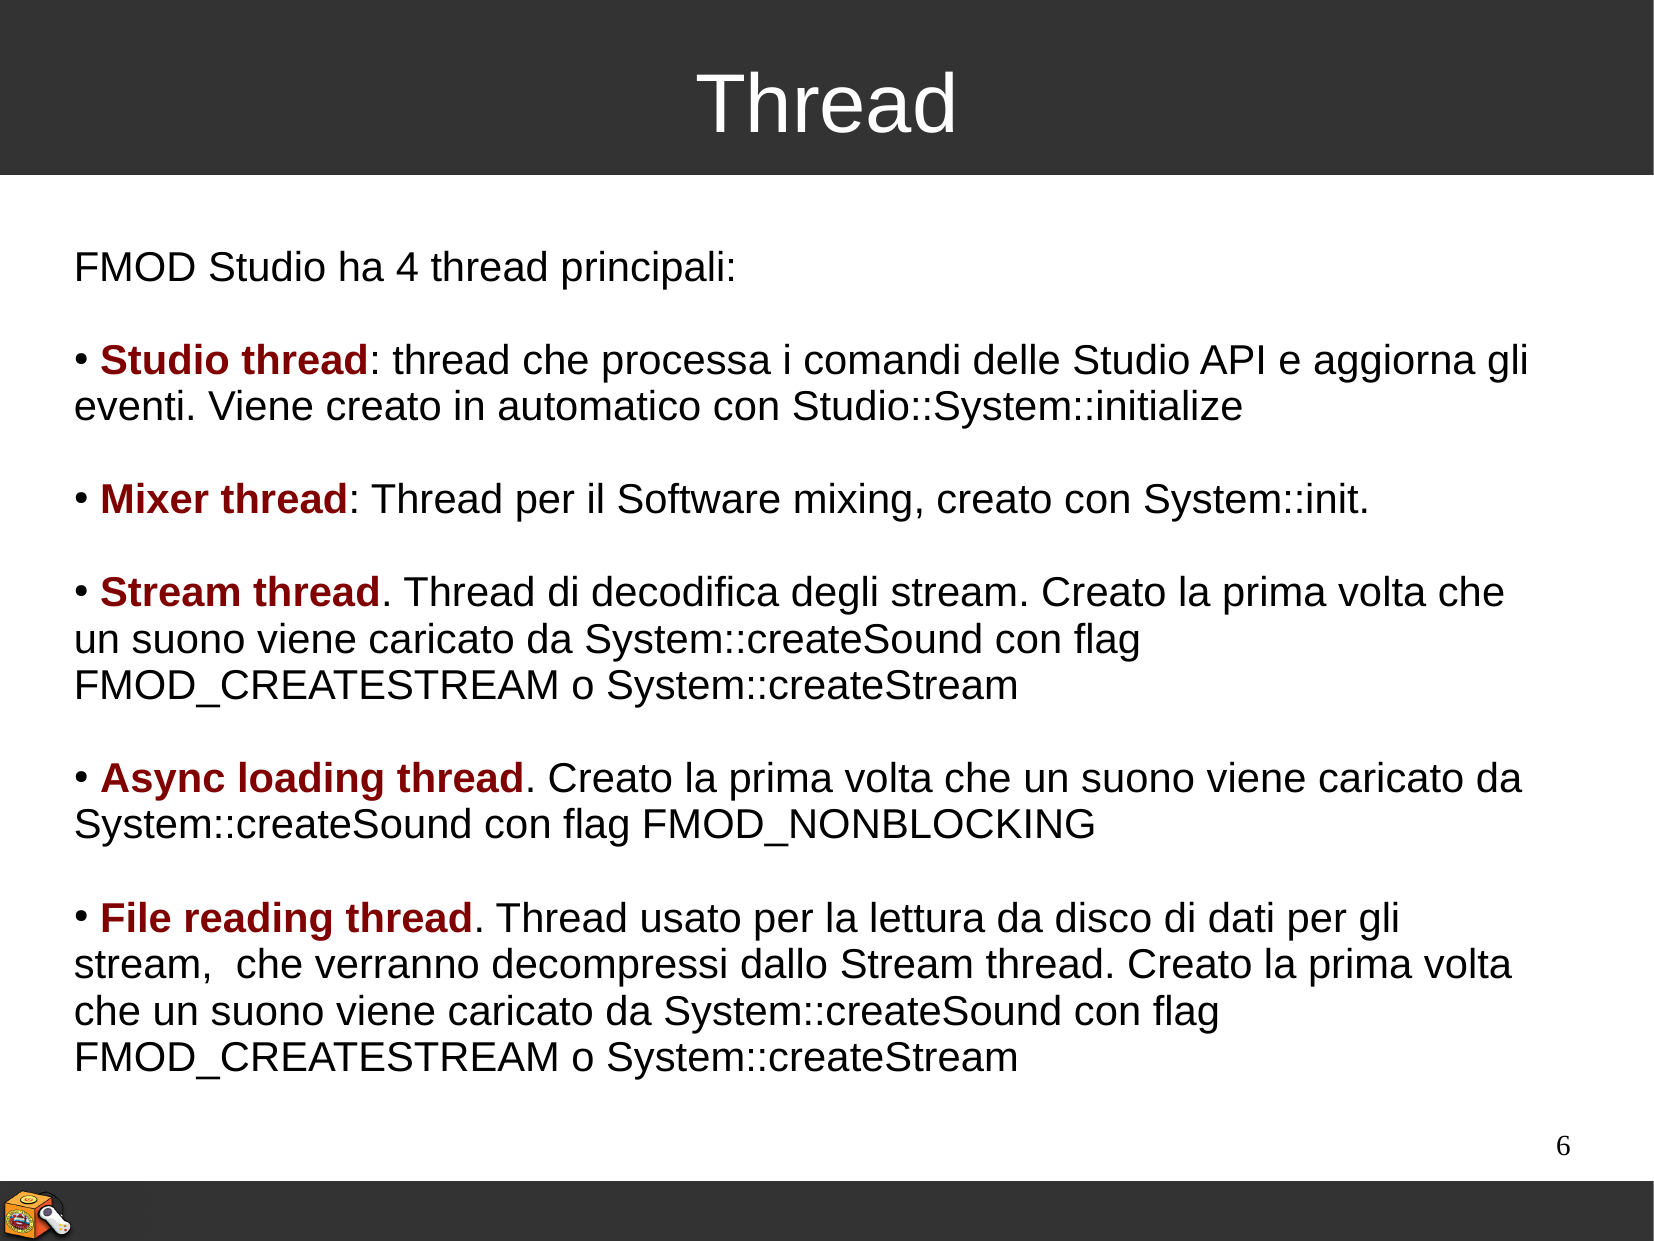

# Thread
FMOD Studio ha 4 thread principali:
 Studio thread: thread che processa i comandi delle Studio API e aggiorna gli eventi. Viene creato in automatico con Studio::System::initialize
 Mixer thread: Thread per il Software mixing, creato con System::init.
 Stream thread. Thread di decodifica degli stream. Creato la prima volta che un suono viene caricato da System::createSound con flag FMOD_CREATESTREAM o System::createStream
 Async loading thread. Creato la prima volta che un suono viene caricato da System::createSound con flag FMOD_NONBLOCKING
 File reading thread. Thread usato per la lettura da disco di dati per gli stream, che verranno decompressi dallo Stream thread. Creato la prima volta che un suono viene caricato da System::createSound con flag FMOD_CREATESTREAM o System::createStream
6